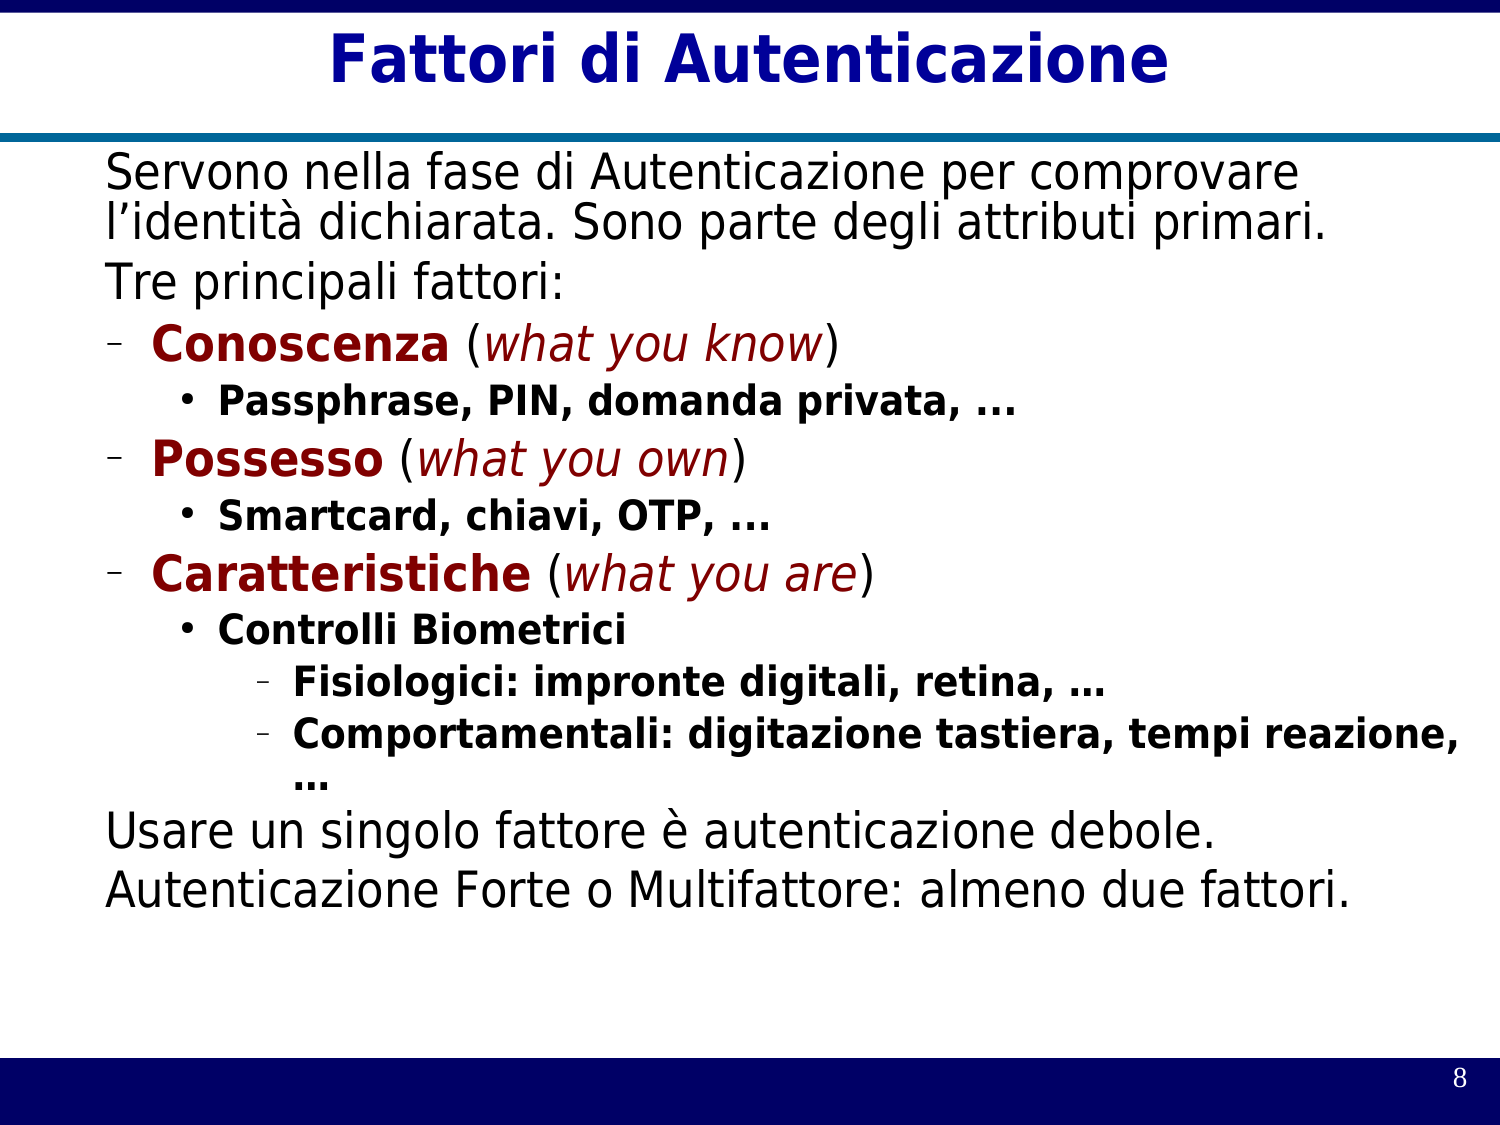

# Fattori di Autenticazione
Servono nella fase di Autenticazione per comprovare l’identità dichiarata. Sono parte degli attributi primari.
Tre principali fattori:
Conoscenza (what you know)
Passphrase, PIN, domanda privata, ...
Possesso (what you own)
Smartcard, chiavi, OTP, ...
Caratteristiche (what you are)
Controlli Biometrici
Fisiologici: impronte digitali, retina, …
Comportamentali: digitazione tastiera, tempi reazione, …
Usare un singolo fattore è autenticazione debole.
Autenticazione Forte o Multifattore: almeno due fattori.